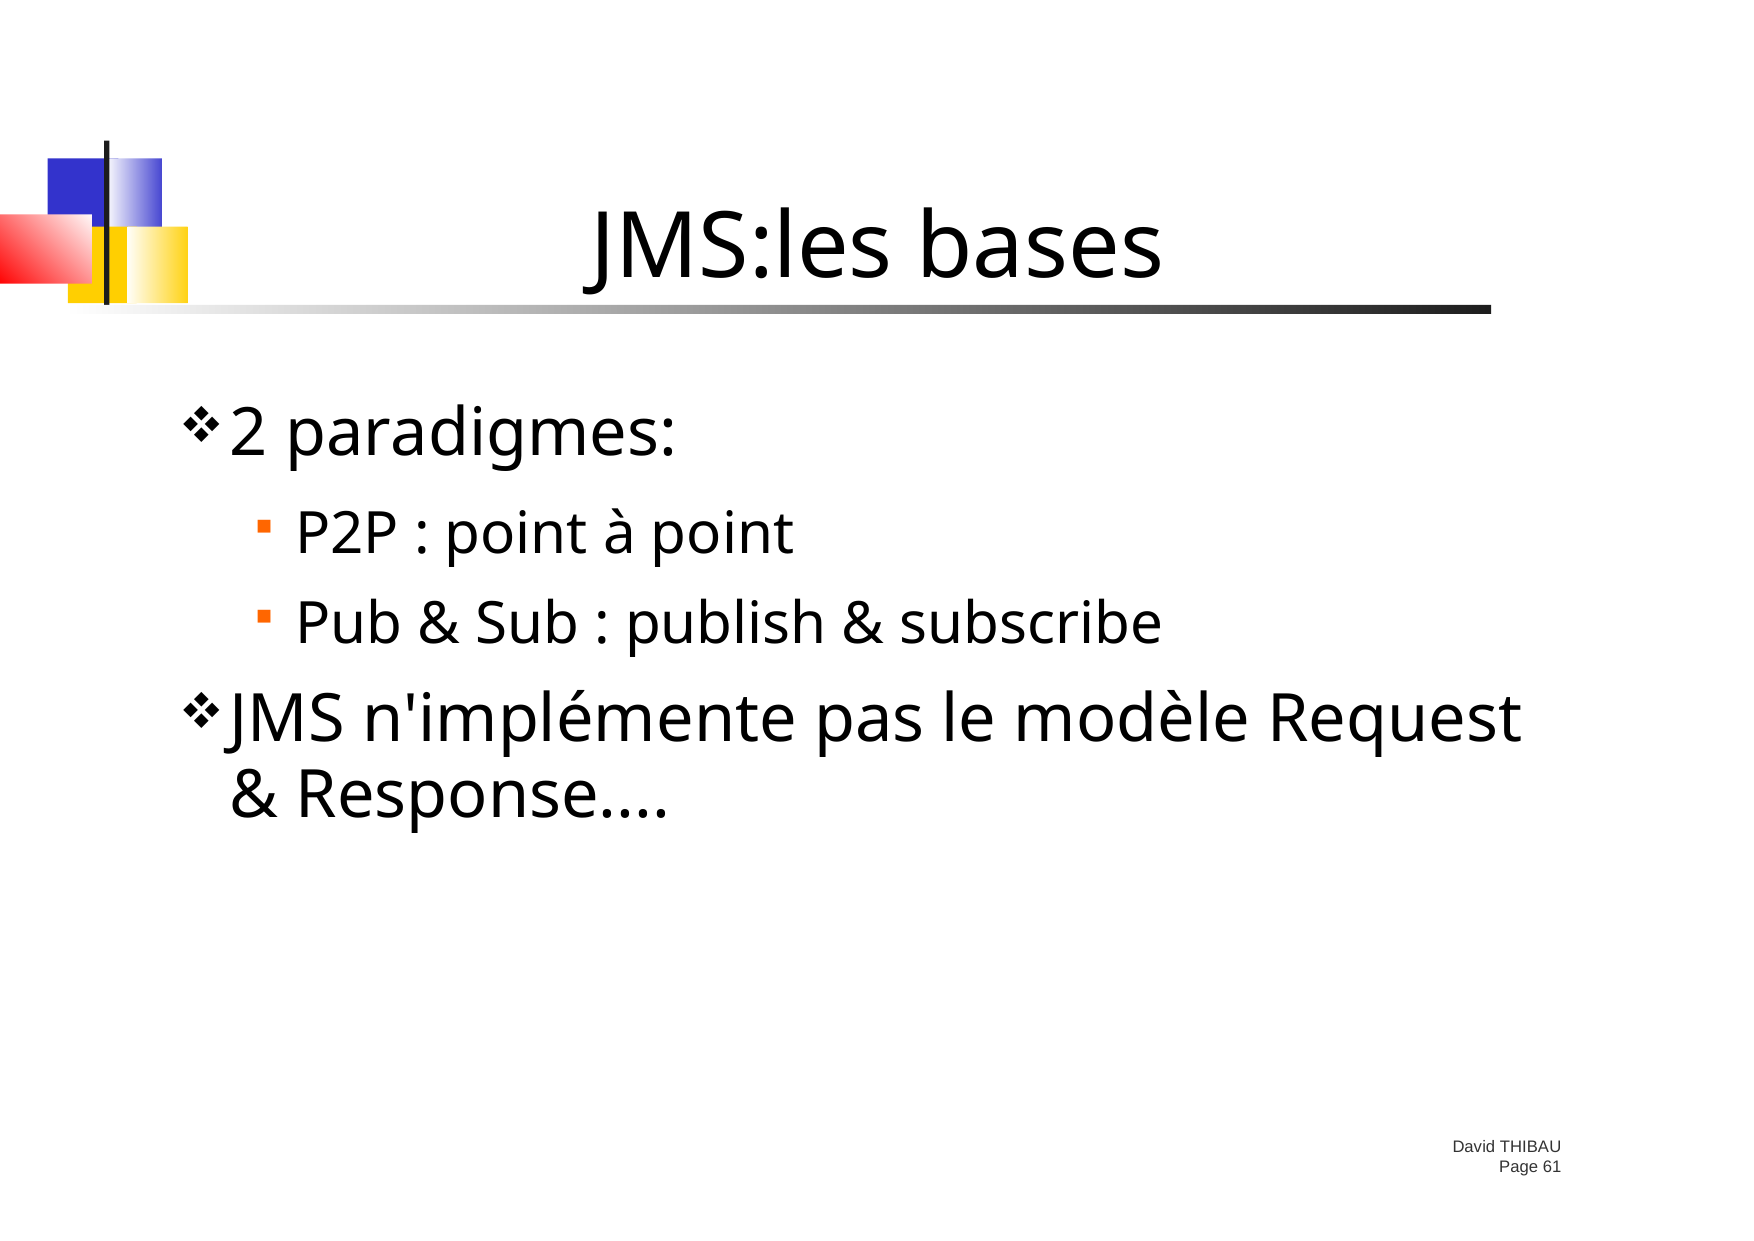

# JMS:les bases
2 paradigmes:
P2P : point à point
Pub & Sub : publish & subscribe
JMS n'implémente pas le modèle Request & Response....